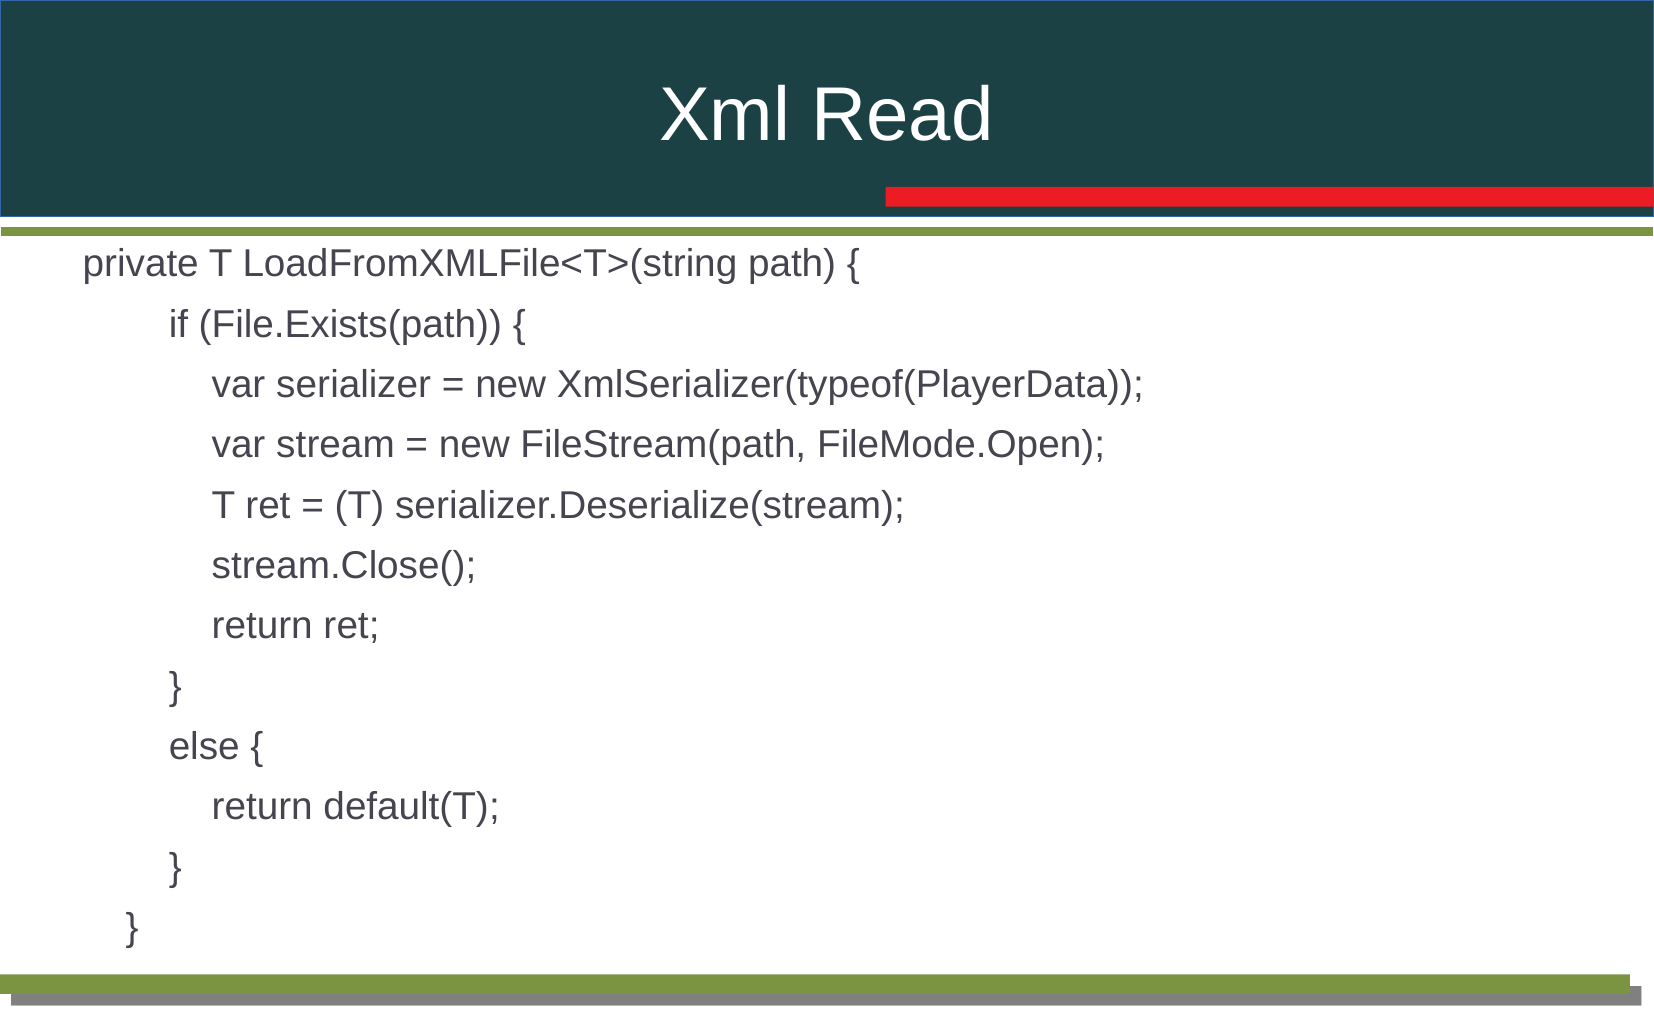

# Xml Read
private T LoadFromXMLFile<T>(string path) {
 if (File.Exists(path)) {
 var serializer = new XmlSerializer(typeof(PlayerData));
 var stream = new FileStream(path, FileMode.Open);
 T ret = (T) serializer.Deserialize(stream);
 stream.Close();
 return ret;
 }
 else {
 return default(T);
 }
 }